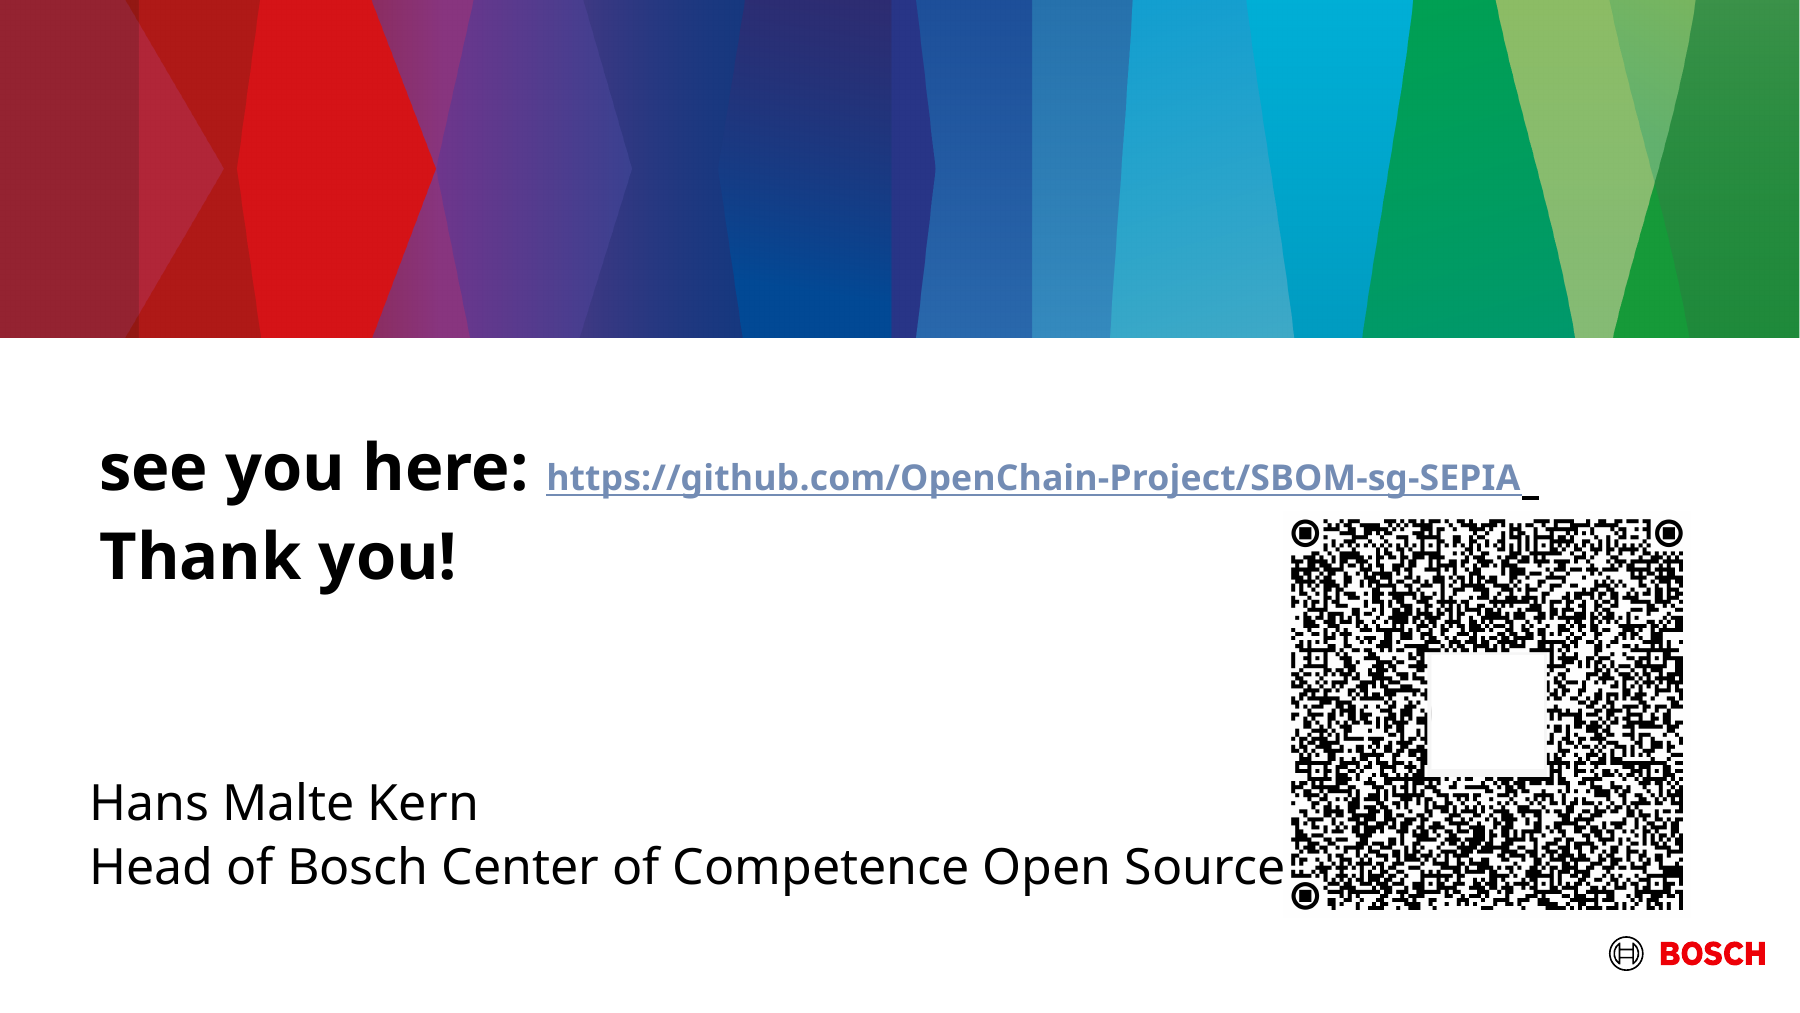

# see you here: https://github.com/OpenChain-Project/SBOM-sg-SEPIA Thank you!
Hans Malte Kern
Head of Bosch Center of Competence Open Source